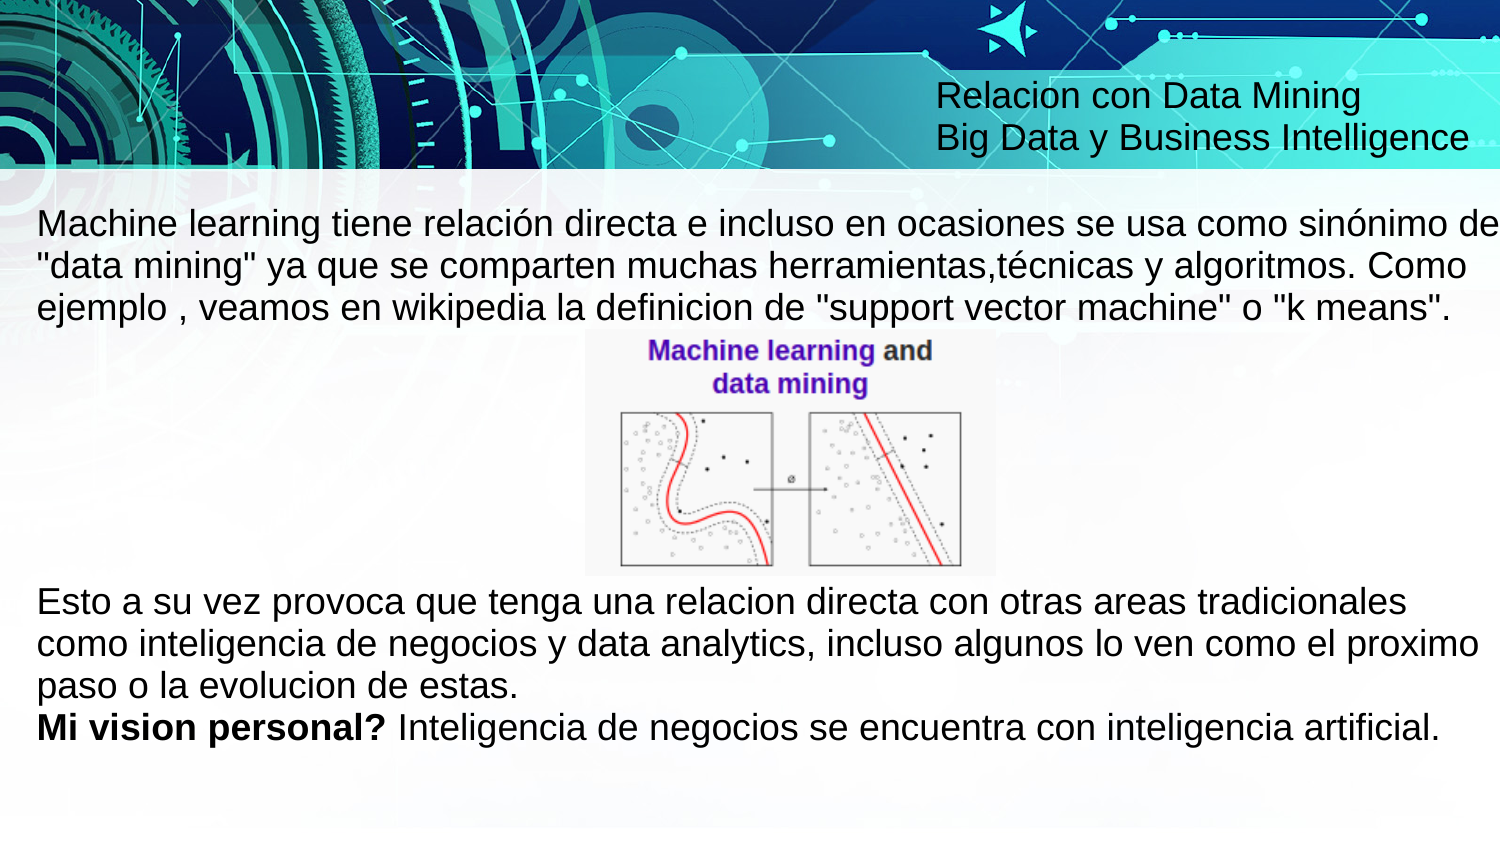

Relacion con Data Mining
Big Data y Business Intelligence
Machine learning tiene relación directa e incluso en ocasiones se usa como sinónimo de "data mining" ya que se comparten muchas herramientas,técnicas y algoritmos. Como ejemplo , veamos en wikipedia la definicion de "support vector machine" o "k means".
Esto a su vez provoca que tenga una relacion directa con otras areas tradicionales
como inteligencia de negocios y data analytics, incluso algunos lo ven como el proximo
paso o la evolucion de estas.
Mi vision personal? Inteligencia de negocios se encuentra con inteligencia artificial.